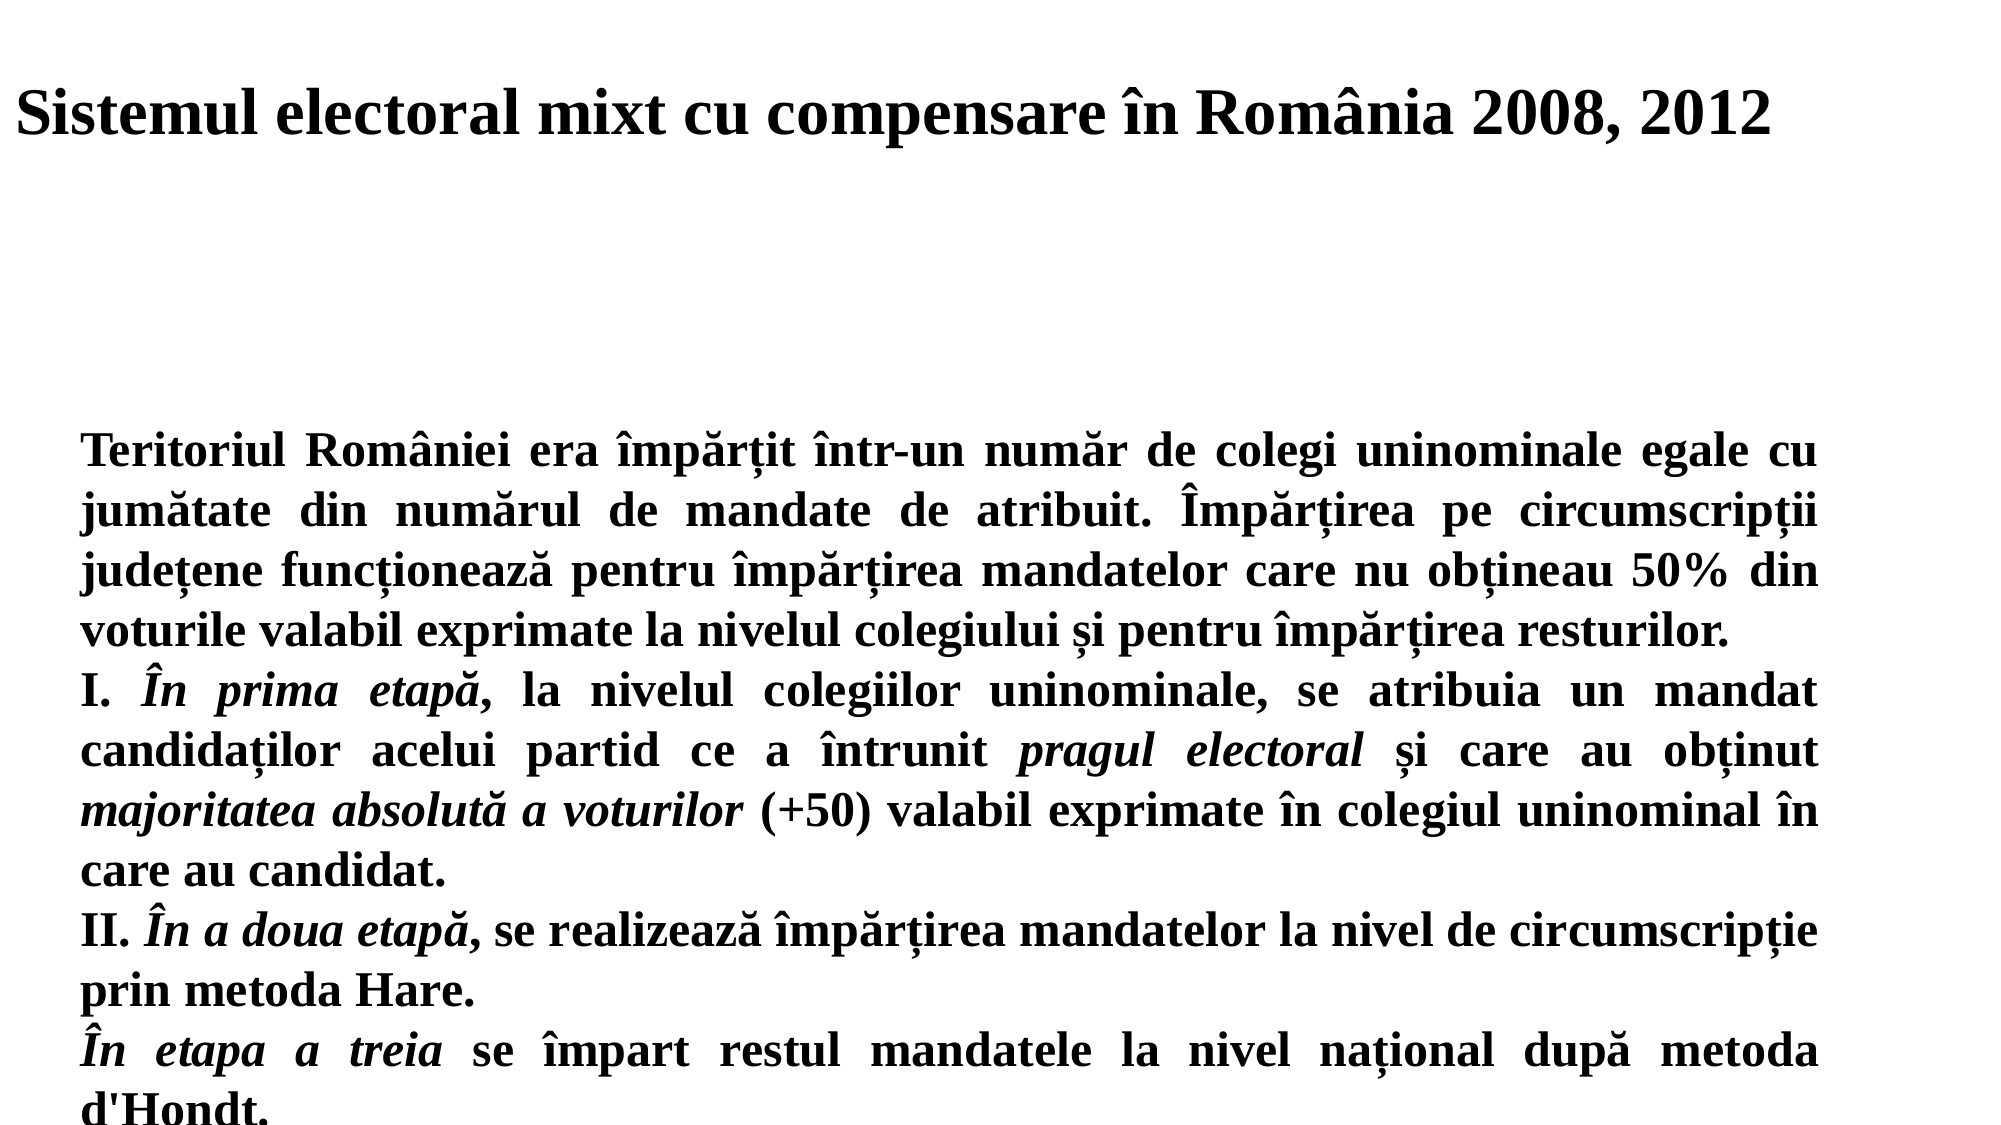

# Sistemul electoral mixt cu compensare în România 2008, 2012
Teritoriul României era împărțit într-un număr de colegi uninominale egale cu jumătate din numărul de mandate de atribuit. Împărțirea pe circumscripții județene funcționează pentru împărțirea mandatelor care nu obțineau 50% din voturile valabil exprimate la nivelul colegiului și pentru împărțirea resturilor.
I. În prima etapă, la nivelul colegiilor uninominale, se atribuia un mandat candidaților acelui partid ce a întrunit pragul electoral și care au obținut majoritatea absolută a voturilor (+50) valabil exprimate în colegiul uninominal în care au candidat.
II. În a doua etapă, se realizează împărțirea mandatelor la nivel de circumscripție prin metoda Hare.
În etapa a treia se împart restul mandatele la nivel național după metoda d'Hondt.